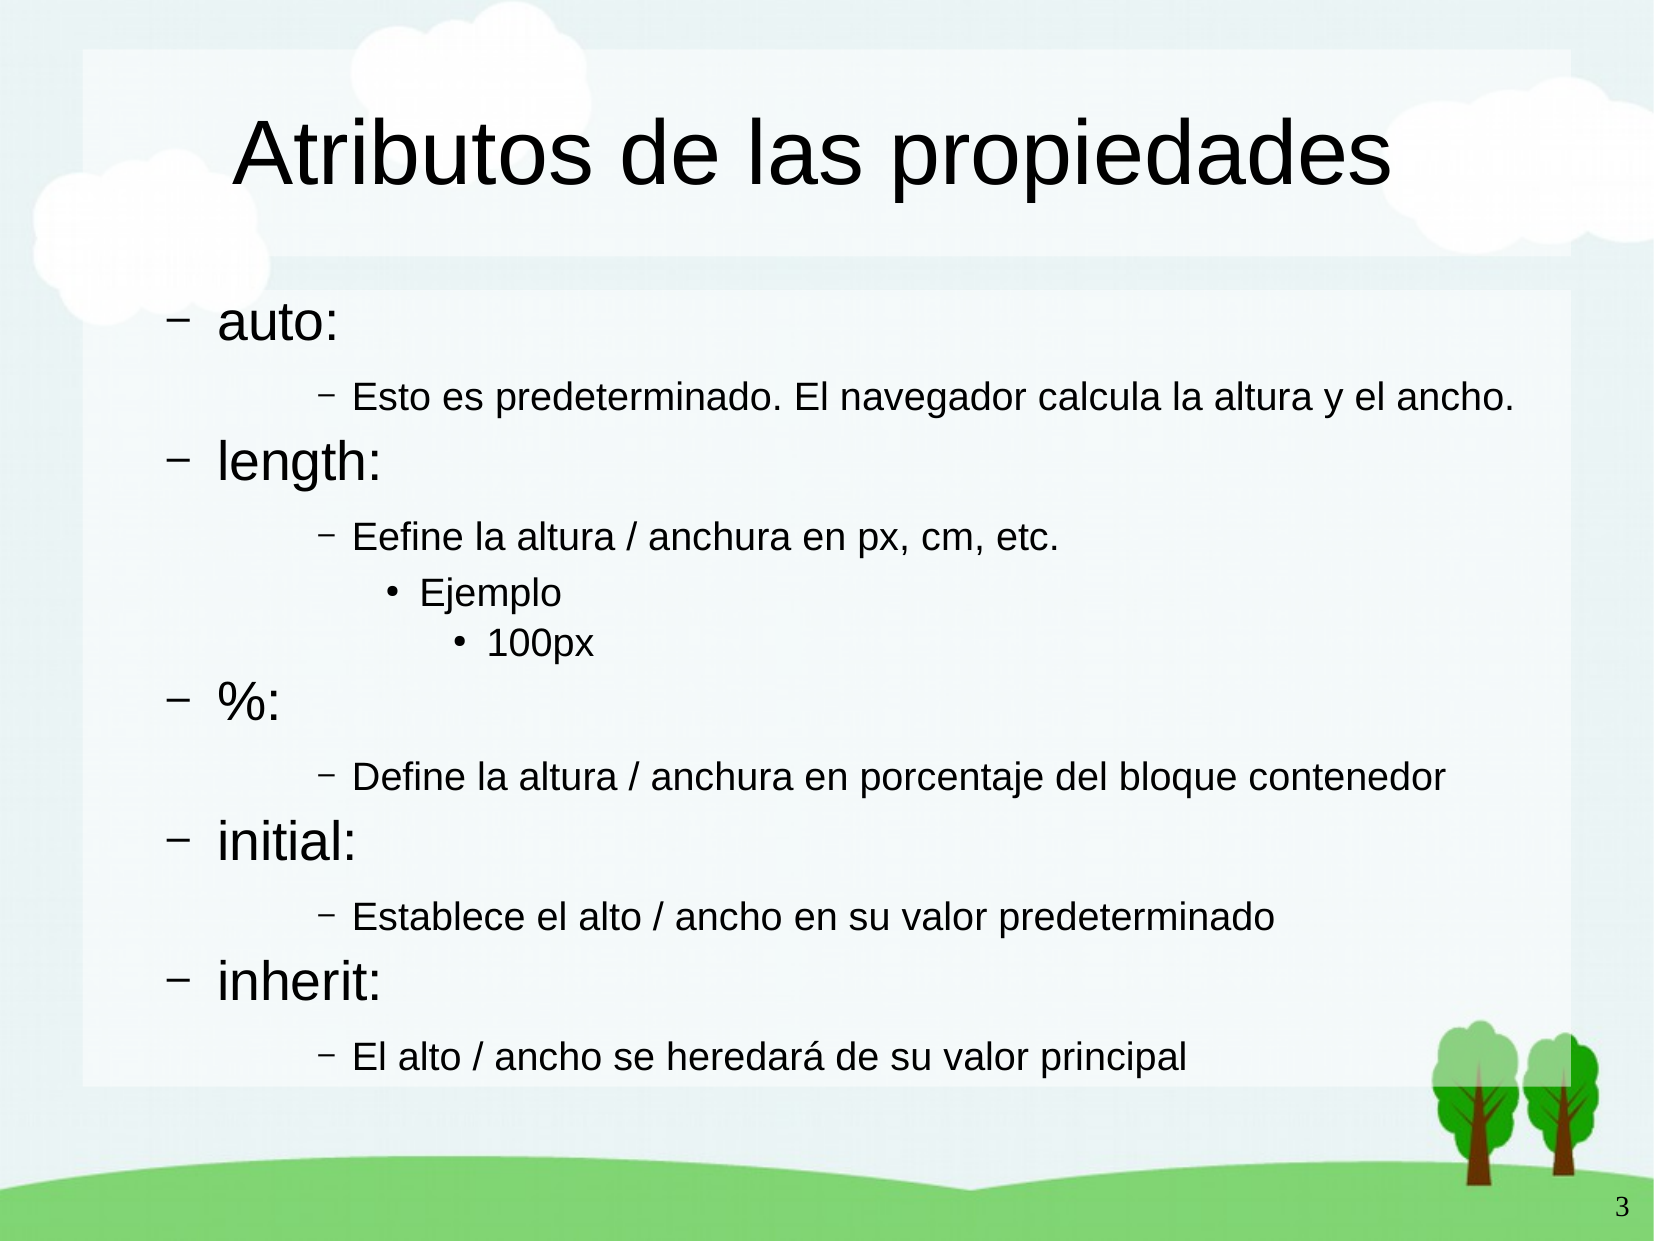

# Atributos de las propiedades
auto:
Esto es predeterminado. El navegador calcula la altura y el ancho.
length:
Eefine la altura / anchura en px, cm, etc.
Ejemplo
100px
%:
Define la altura / anchura en porcentaje del bloque contenedor
initial:
Establece el alto / ancho en su valor predeterminado
inherit:
El alto / ancho se heredará de su valor principal
3